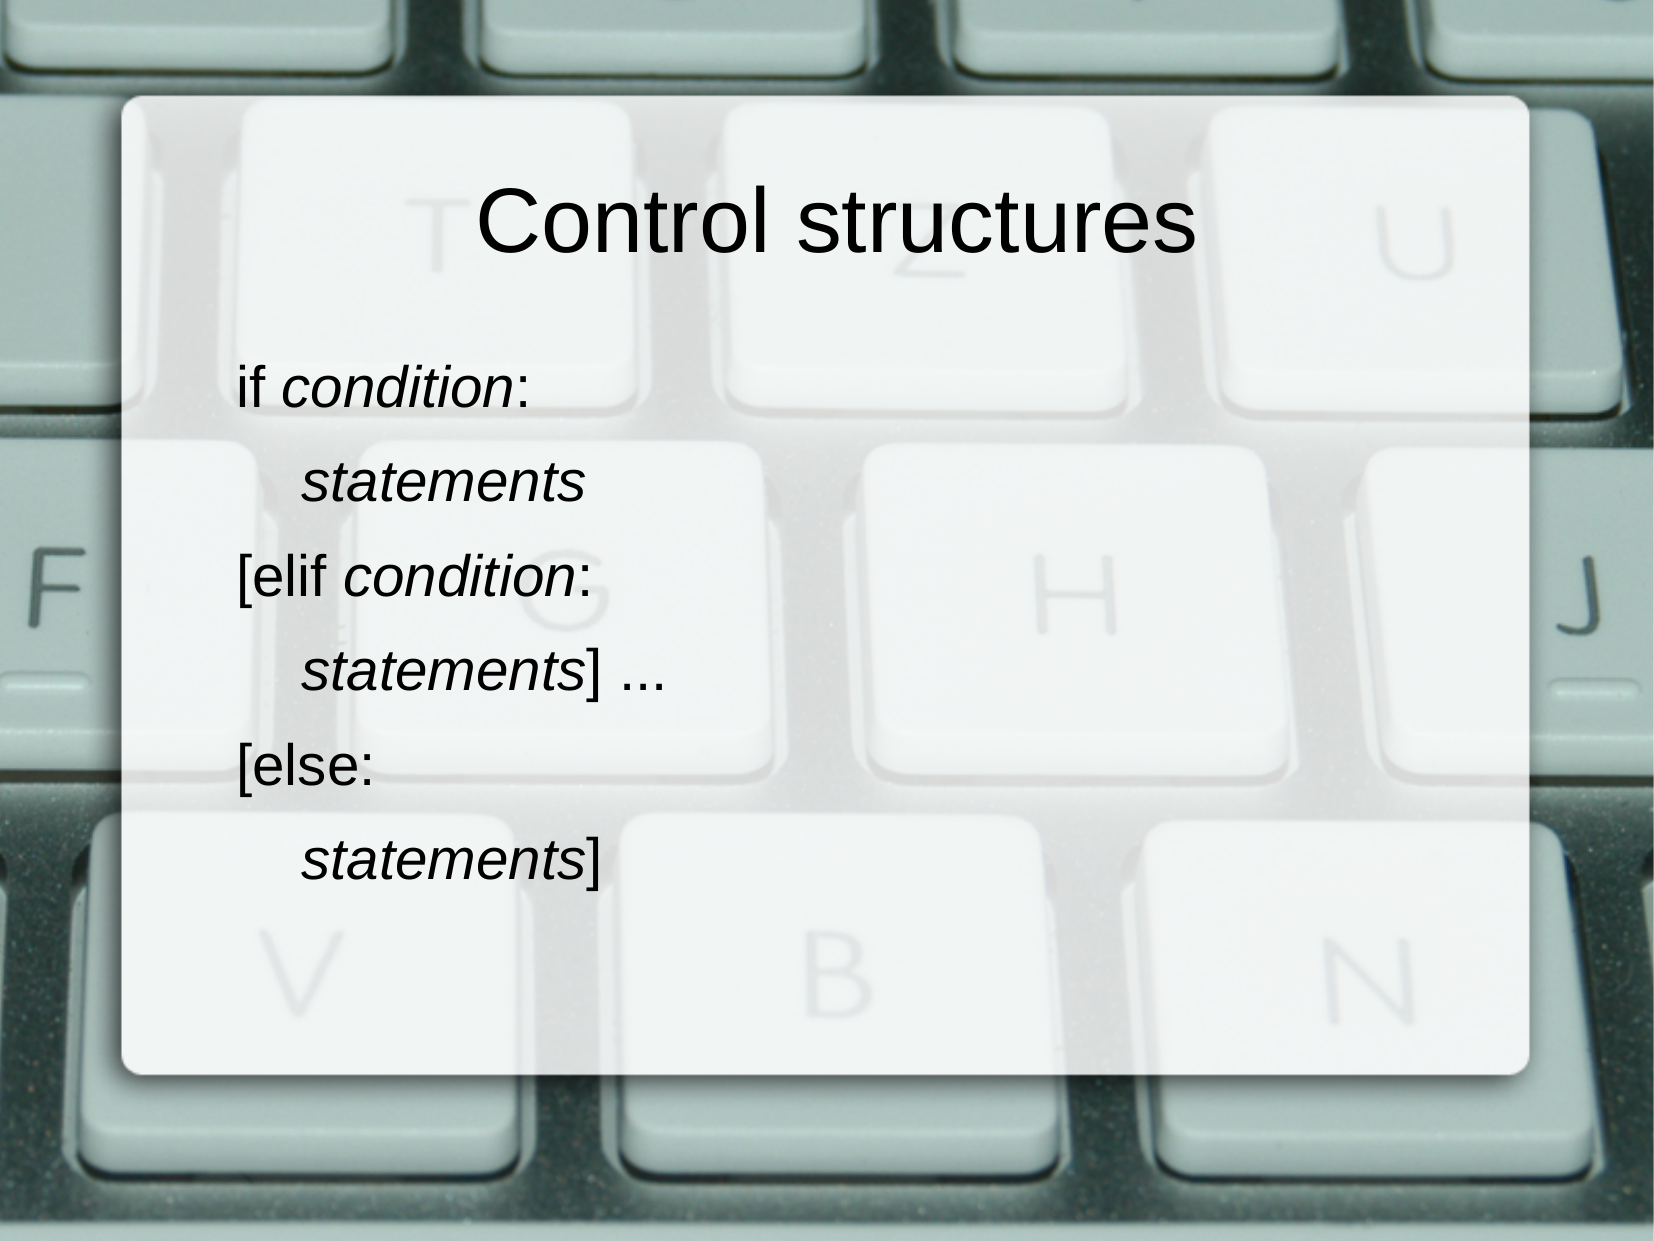

# Control structures
if condition:
 statements
[elif condition:
 statements] ...
[else:
 statements]